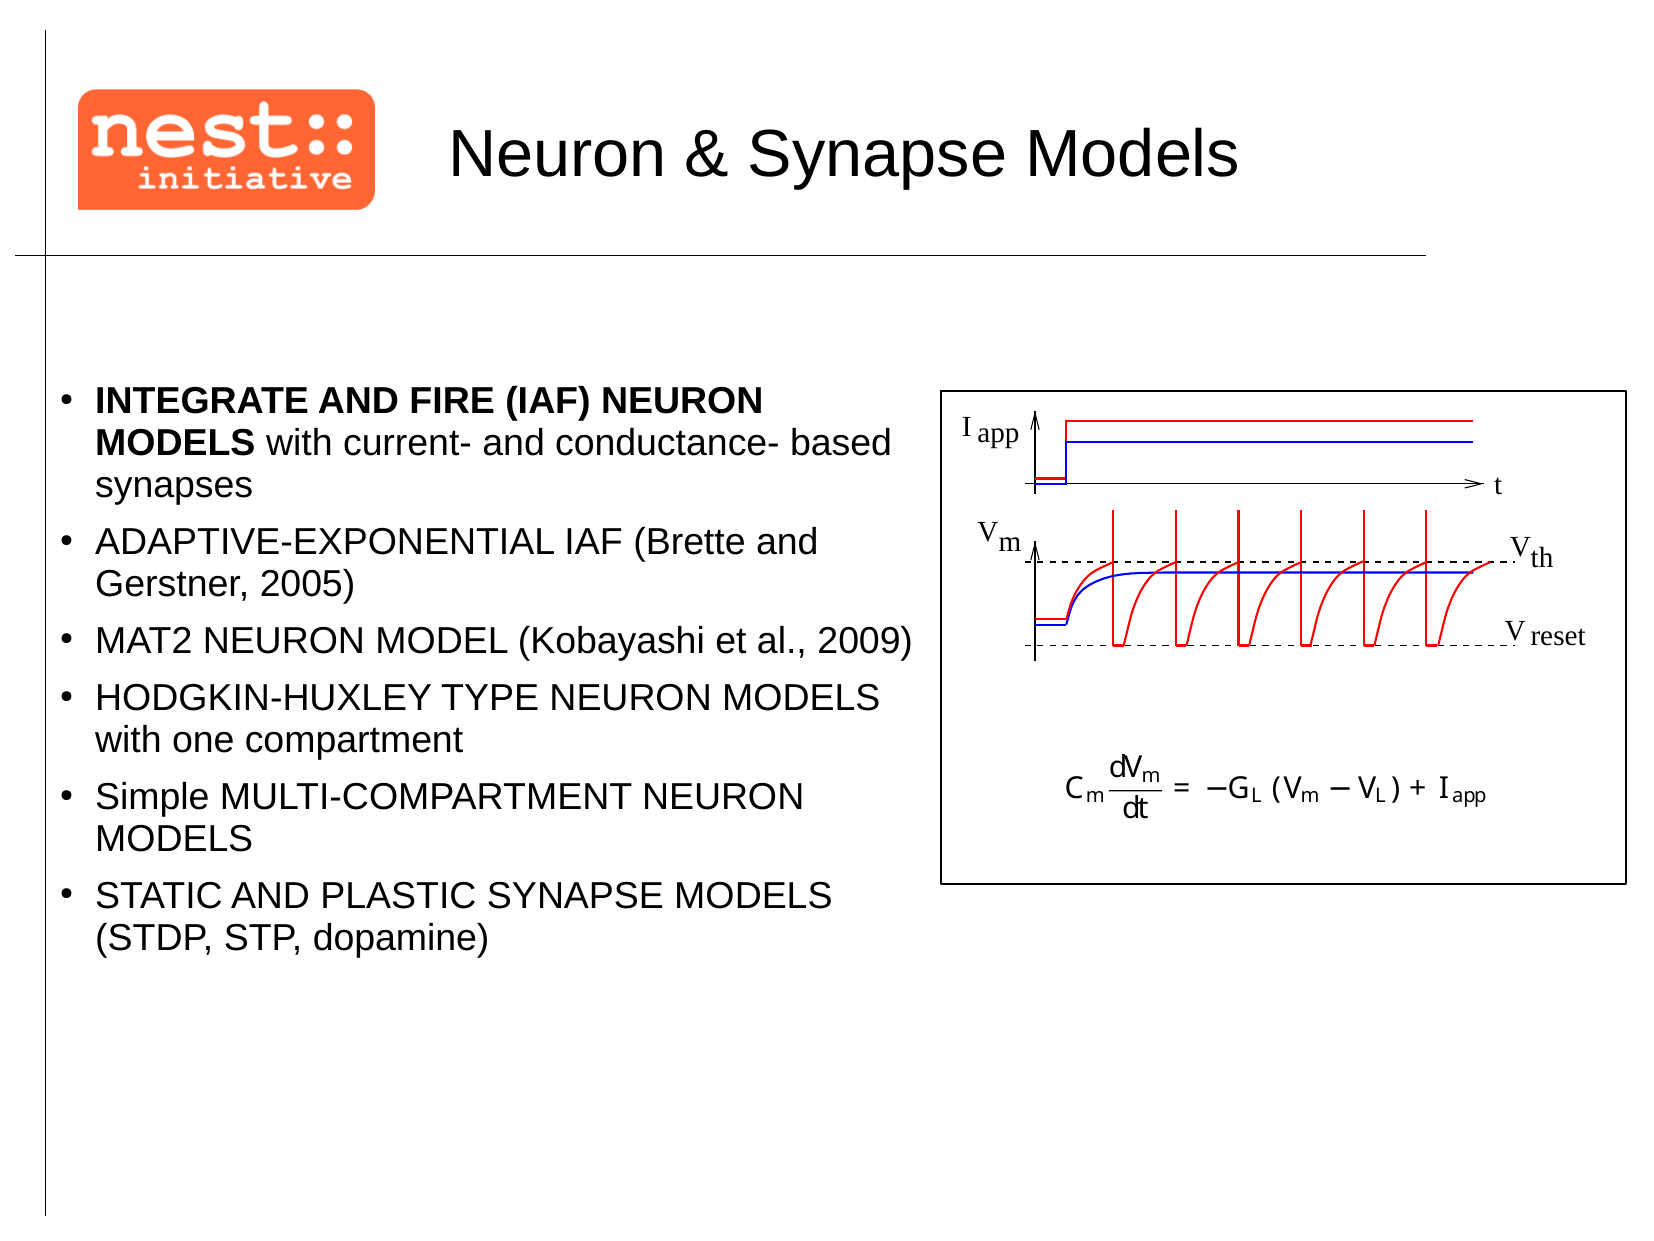

# Neuron & Synapse Models
INTEGRATE AND FIRE (IAF) NEURON MODELS with current- and conductance- based synapses
ADAPTIVE-EXPONENTIAL IAF (Brette and Gerstner, 2005)
MAT2 NEURON MODEL (Kobayashi et al., 2009)
HODGKIN-HUXLEY TYPE NEURON MODELS with one compartment
Simple MULTI-COMPARTMENT NEURON MODELS
STATIC AND PLASTIC SYNAPSE MODELS (STDP, STP, dopamine)